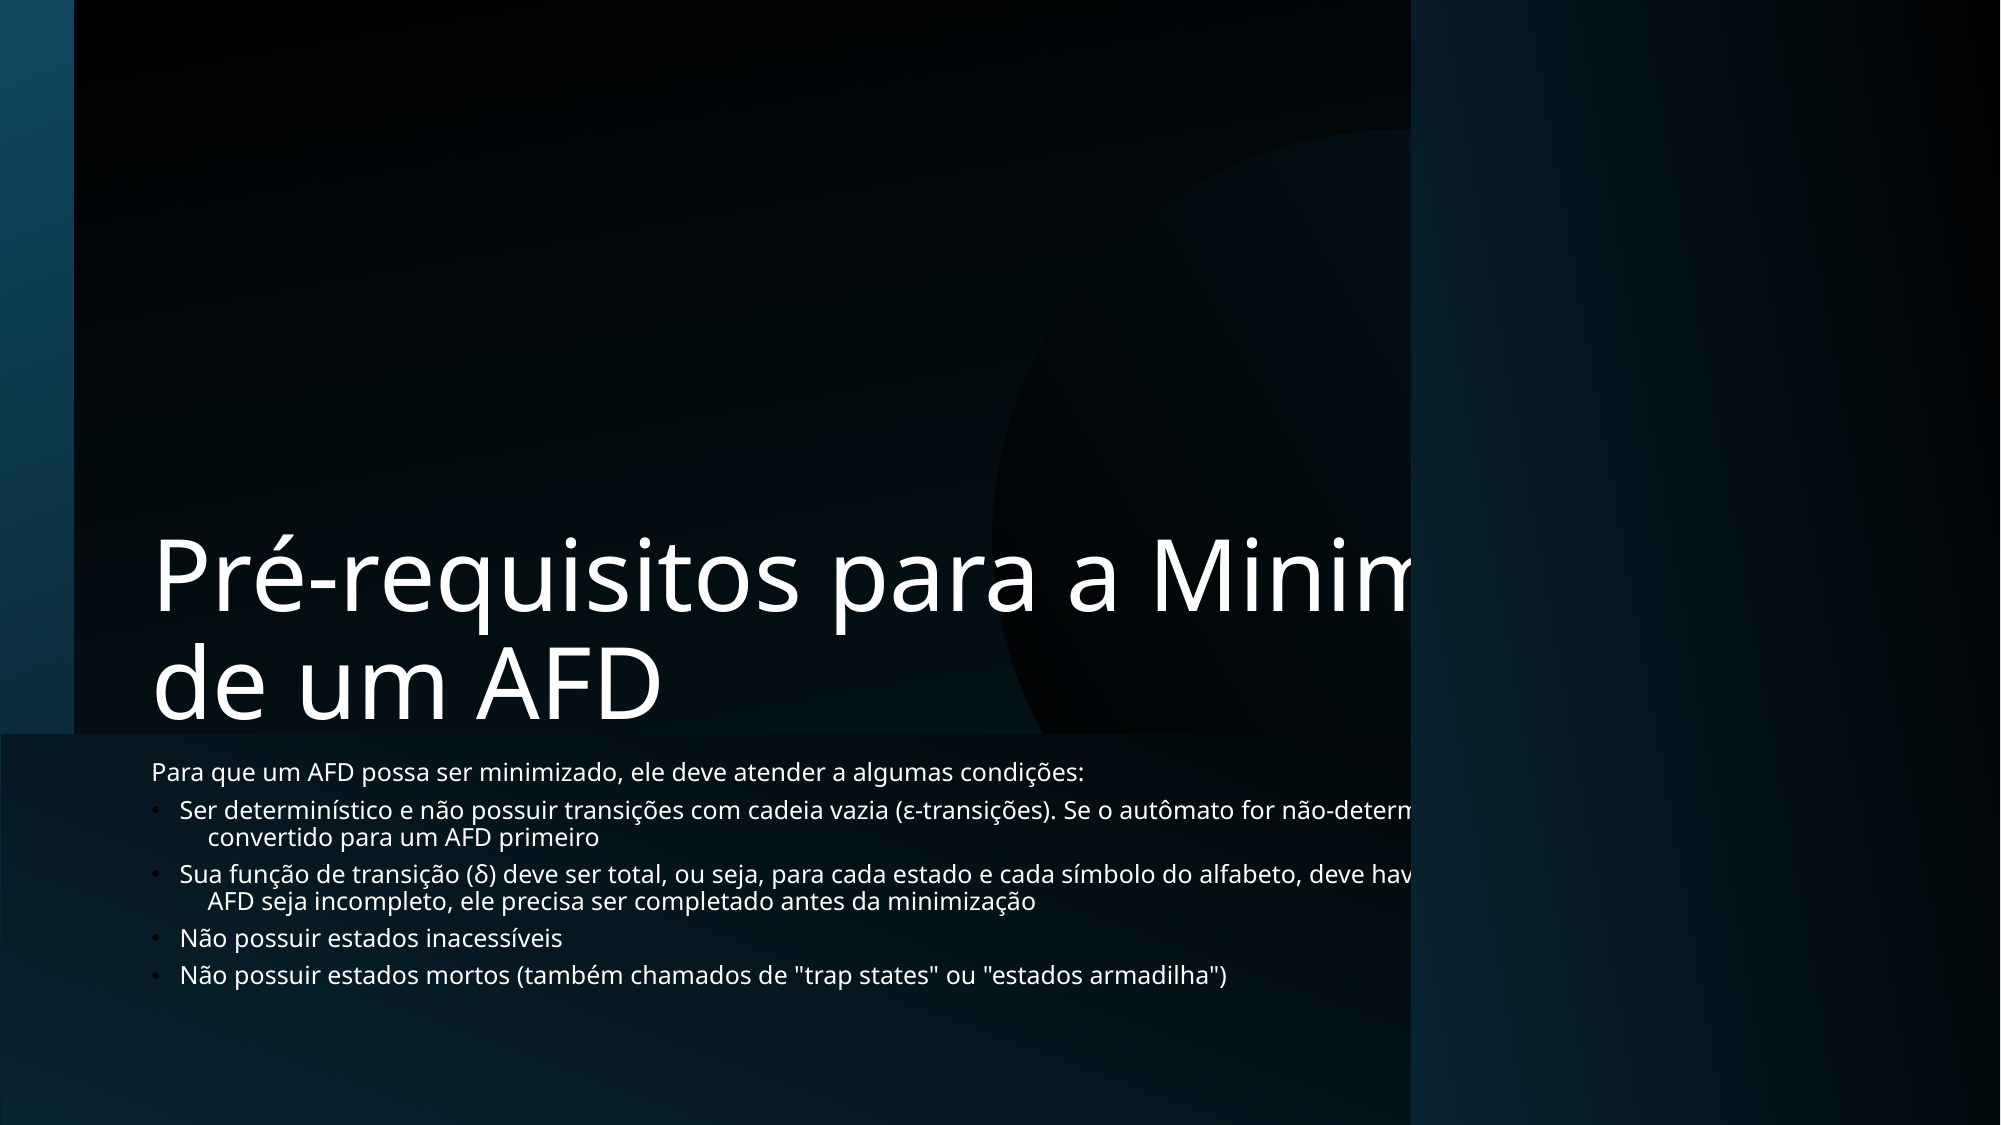

# Pré-requisitos para a Minimização de um AFD
Para que um AFD possa ser minimizado, ele deve atender a algumas condições:
Ser determinístico e não possuir transições com cadeia vazia (ε-transições). Se o autômato for não-determinístico (AFND), ele deve ser convertido para um AFD primeiro
Sua função de transição (δ) deve ser total, ou seja, para cada estado e cada símbolo do alfabeto, deve haver uma transição definida. Caso o AFD seja incompleto, ele precisa ser completado antes da minimização
Não possuir estados inacessíveis
Não possuir estados mortos (também chamados de "trap states" ou "estados armadilha")